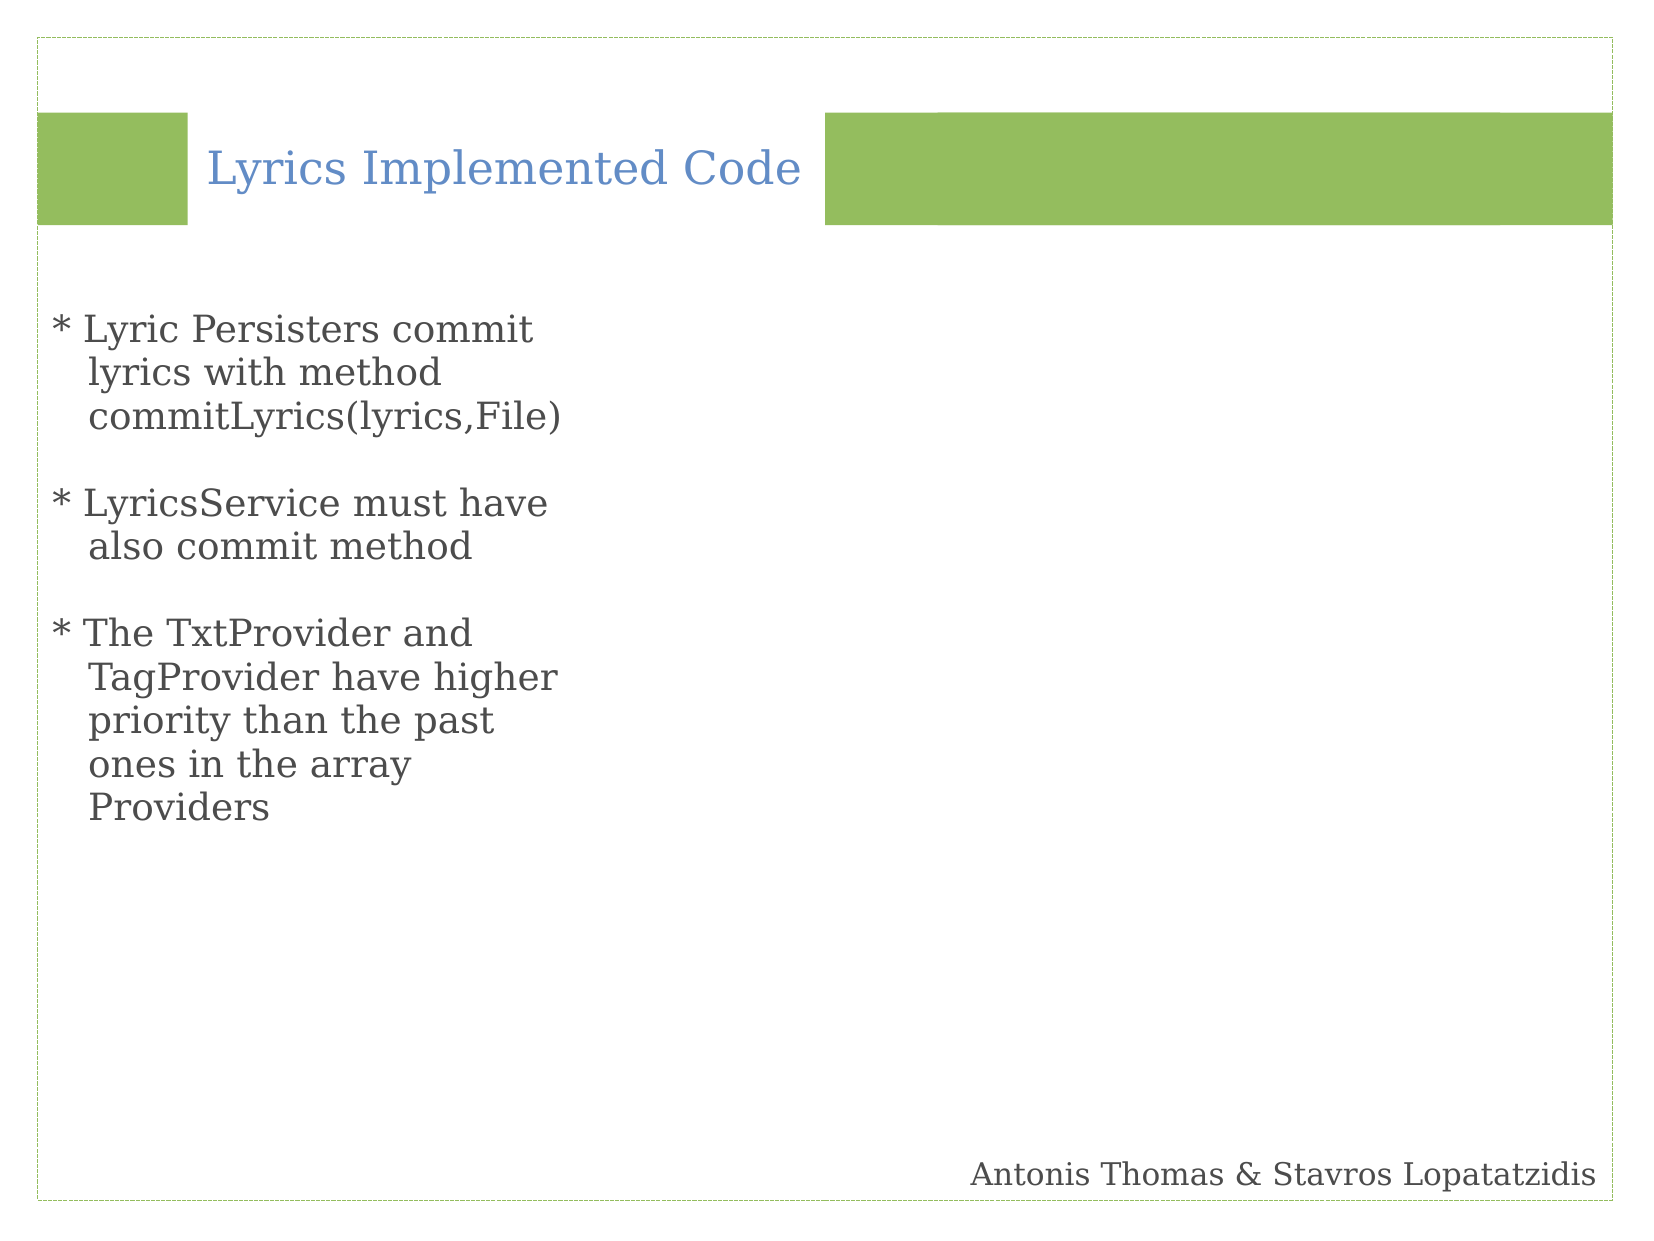

Lyrics Implemented Code
* Lyric Persisters commit lyrics with method commitLyrics(lyrics,File)
* LyricsService must have also commit method
* The TxtProvider and TagProvider have higher priority than the past ones in the array Providers
Antonis Thomas & Stavros Lopatatzidis